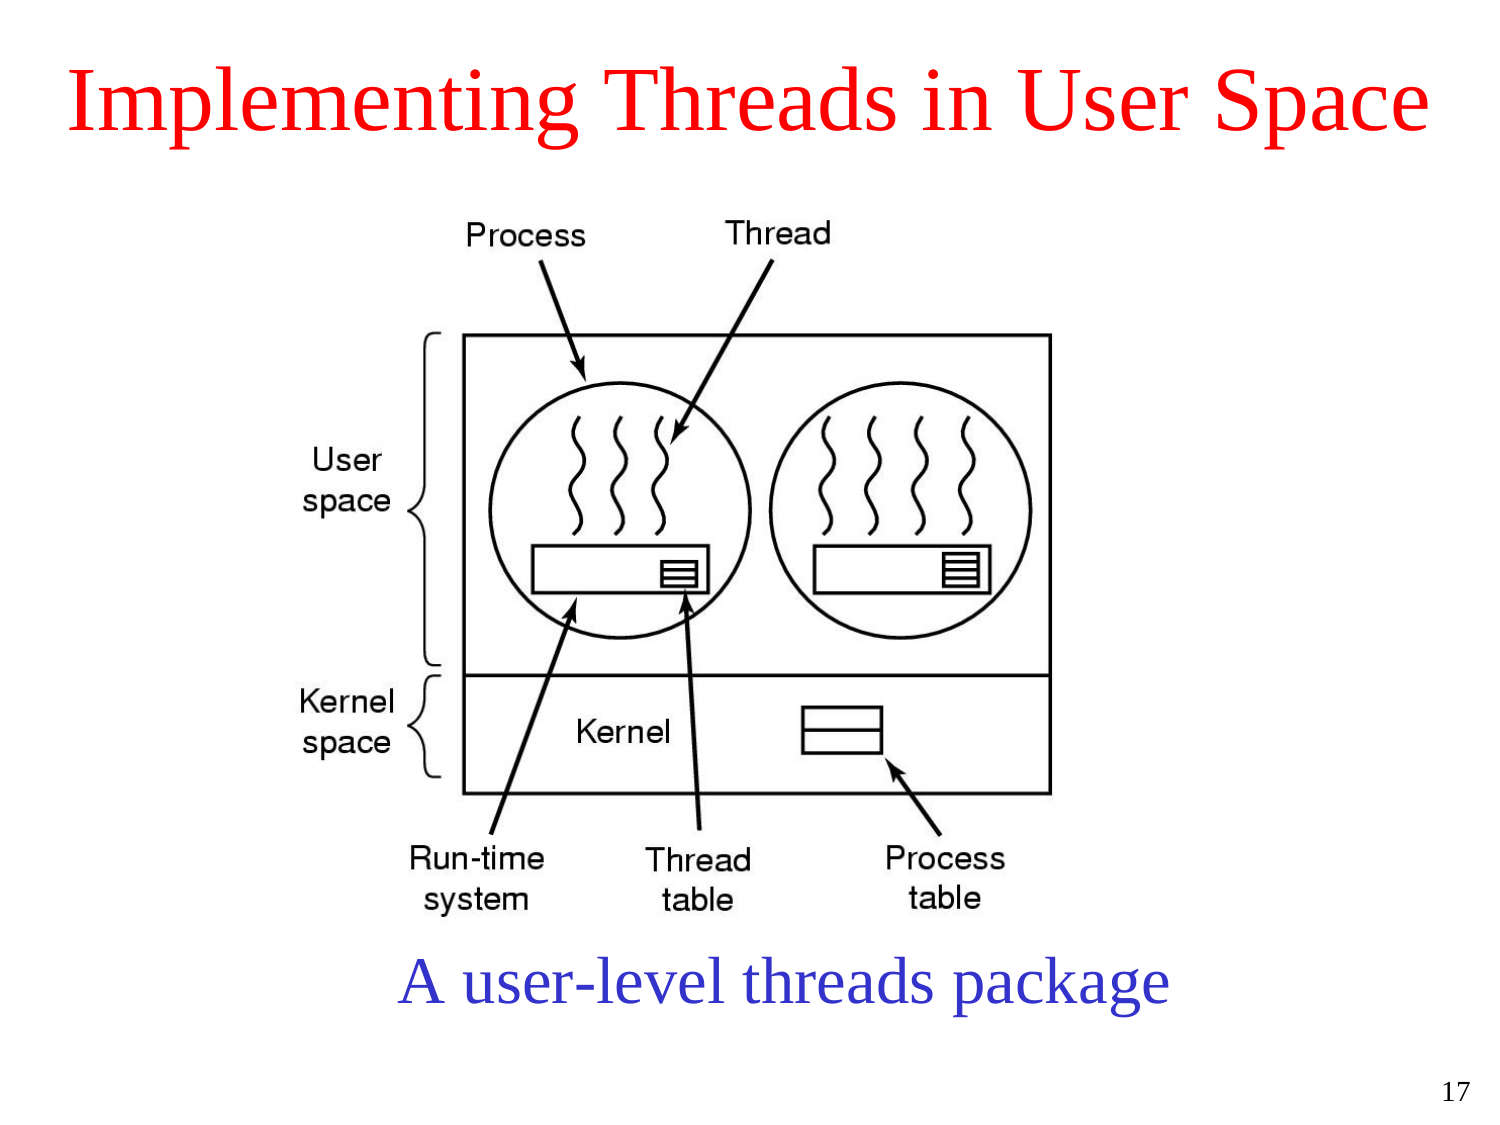

Implementing Threads in User Space
A user-level threads package